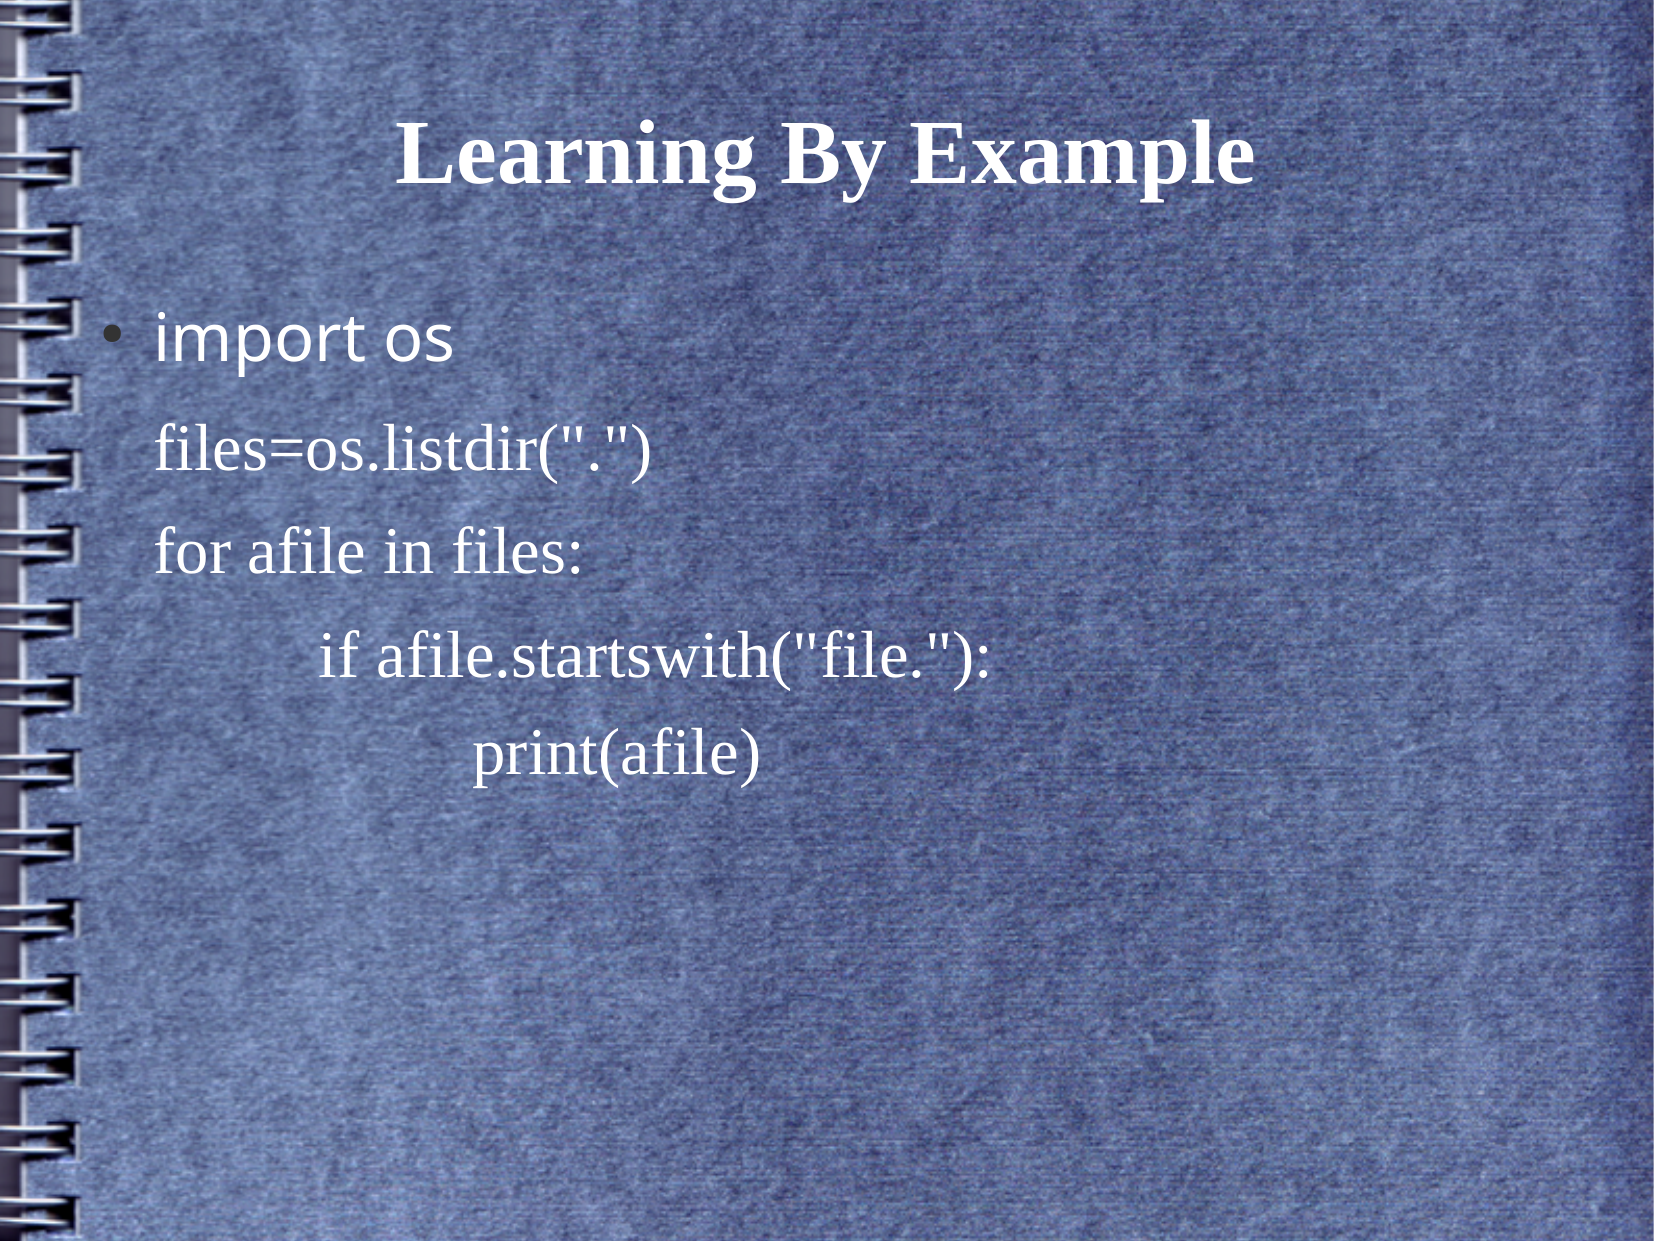

# Learning By Example
import os
files=os.listdir(".")
for afile in files:
if afile.startswith("file."):
print(afile)